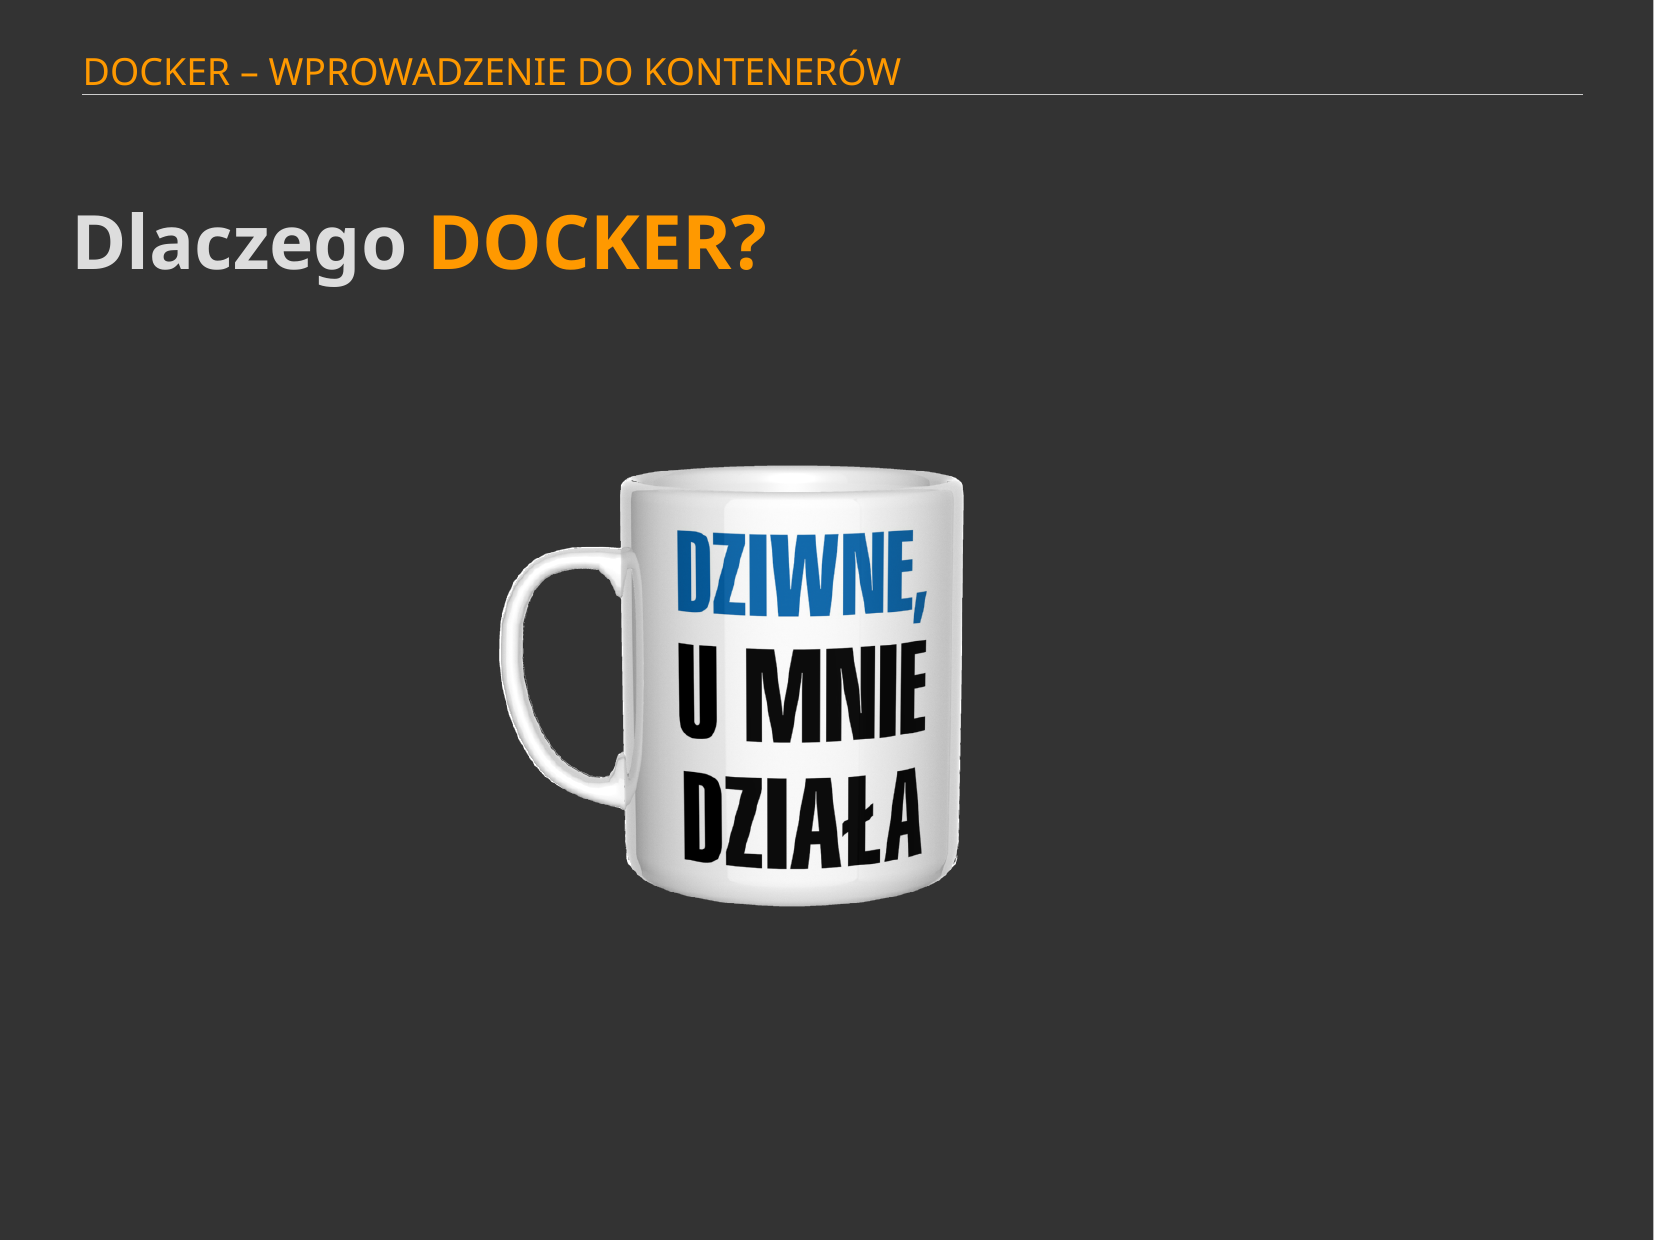

# DOCKER – WPROWADZENIE DO KONTENERÓW
Dlaczego DOCKER?